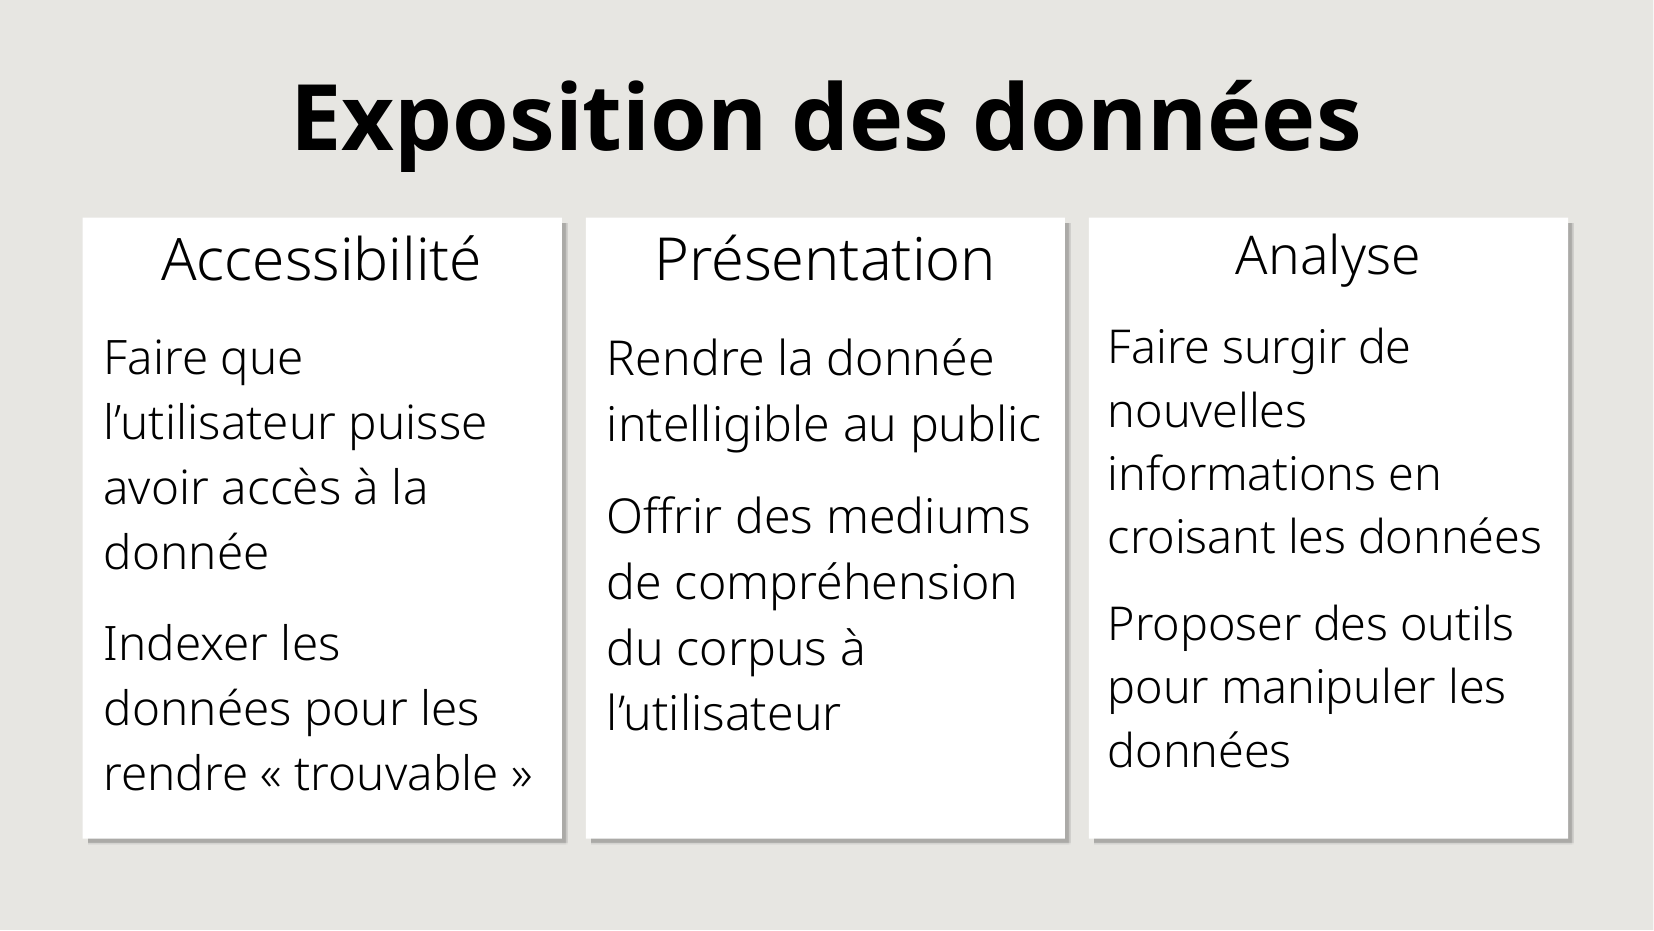

# Exposition des données
Accessibilité
Faire que l’utilisateur puisse avoir accès à la donnée
Indexer les données pour les rendre « trouvable »
Présentation
Rendre la donnée intelligible au public
Offrir des mediums de compréhension du corpus à l’utilisateur
Analyse
Faire surgir de nouvelles informations en croisant les données
Proposer des outils pour manipuler les données